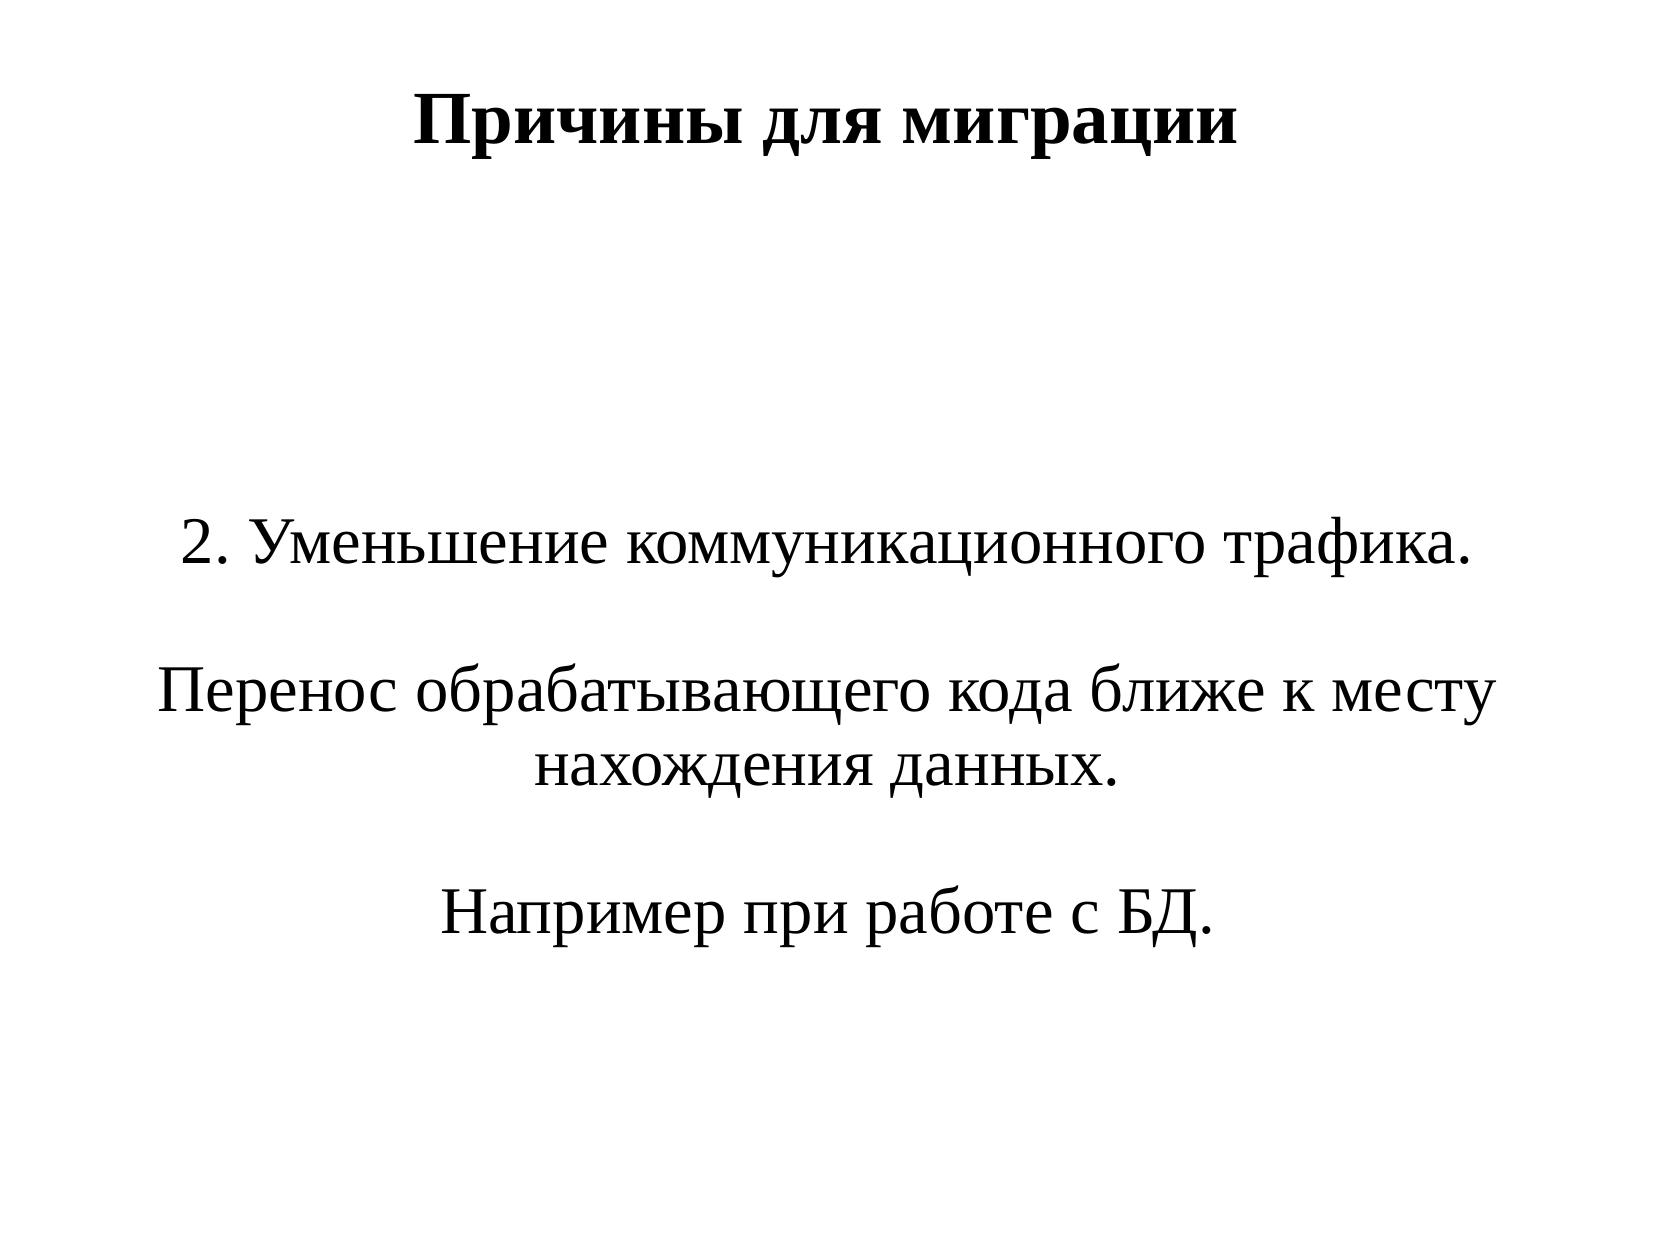

# Причины для миграции
2. Уменьшение коммуникационного трафика.
Перенос обрабатывающего кода ближе к месту нахождения данных.
Например при работе с БД.